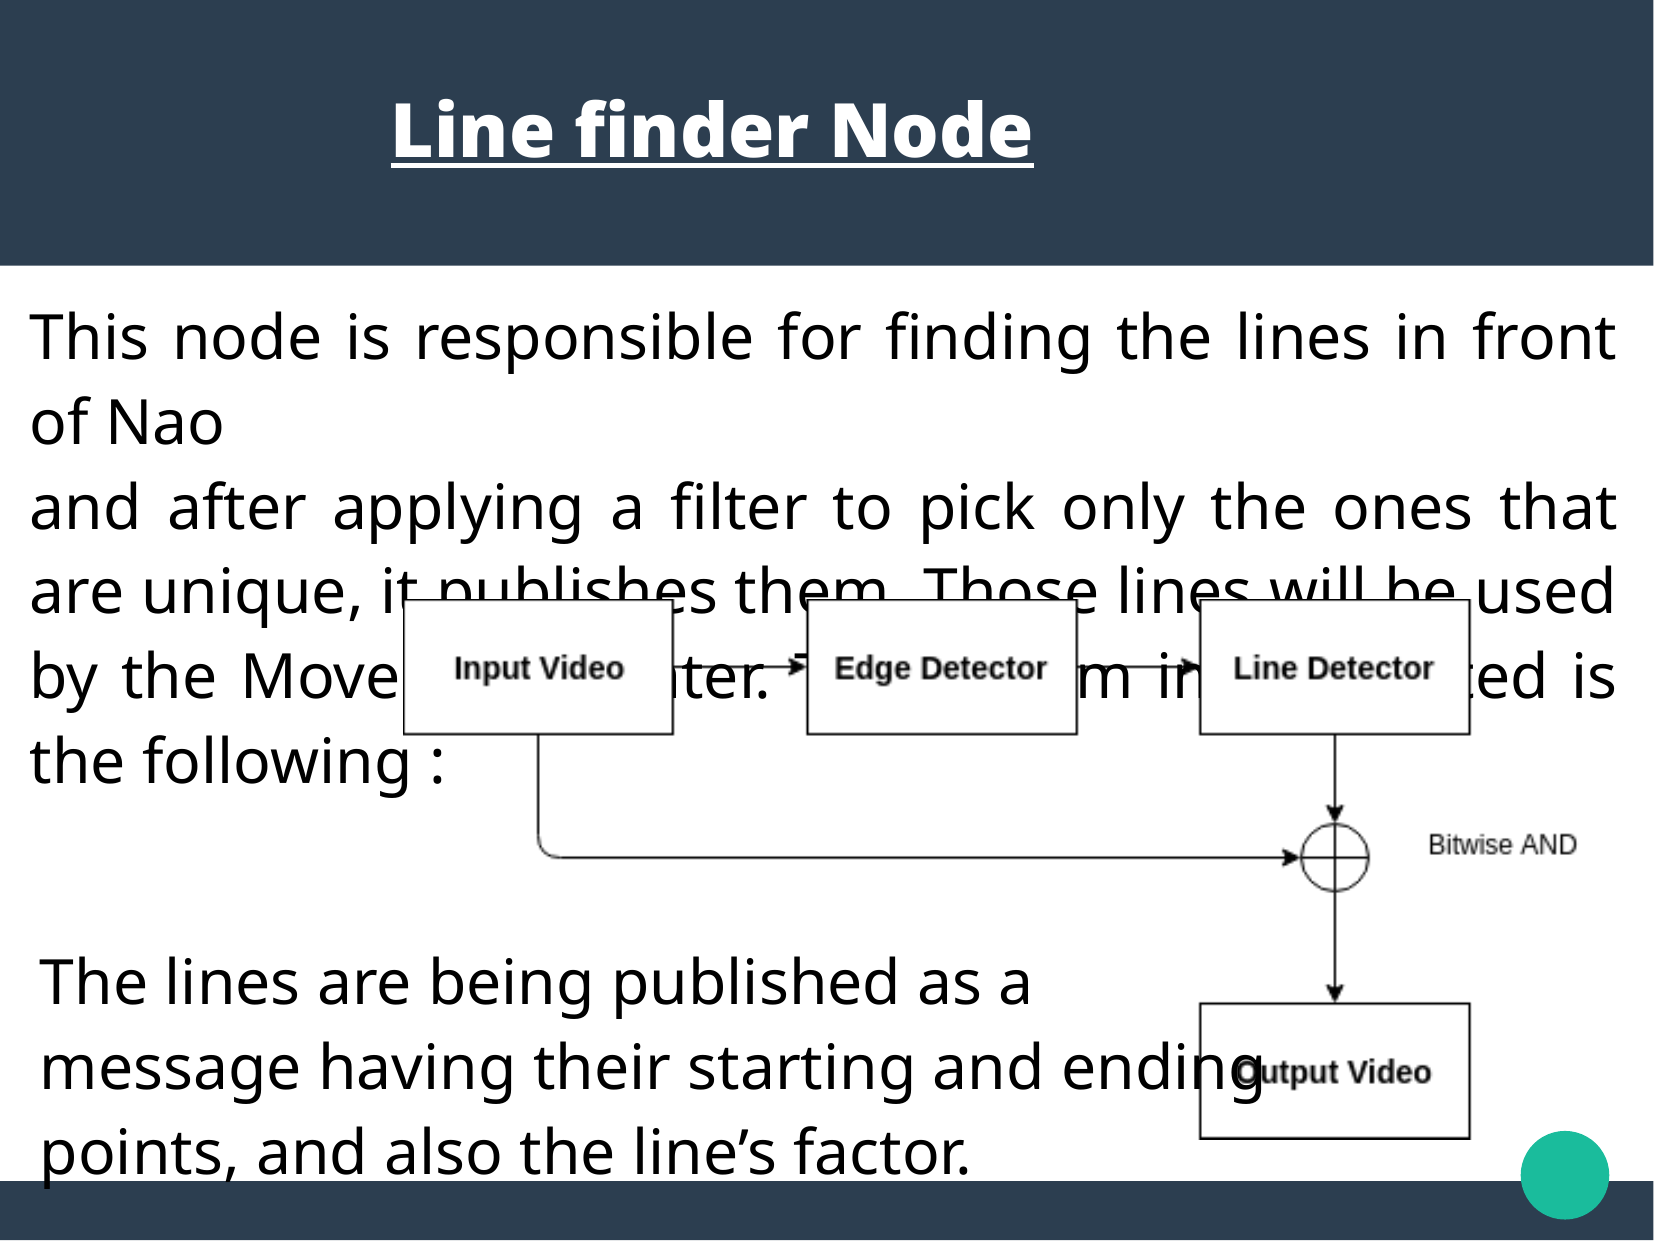

# Line finder Node
This node is responsible for finding the lines in front of Nao
and after applying a filter to pick only the ones that are unique, it publishes them. Those lines will be used by the Mover Node later. The system implemented is the following :
The lines are being published as a
message having their starting and ending
points, and also the line’s factor.